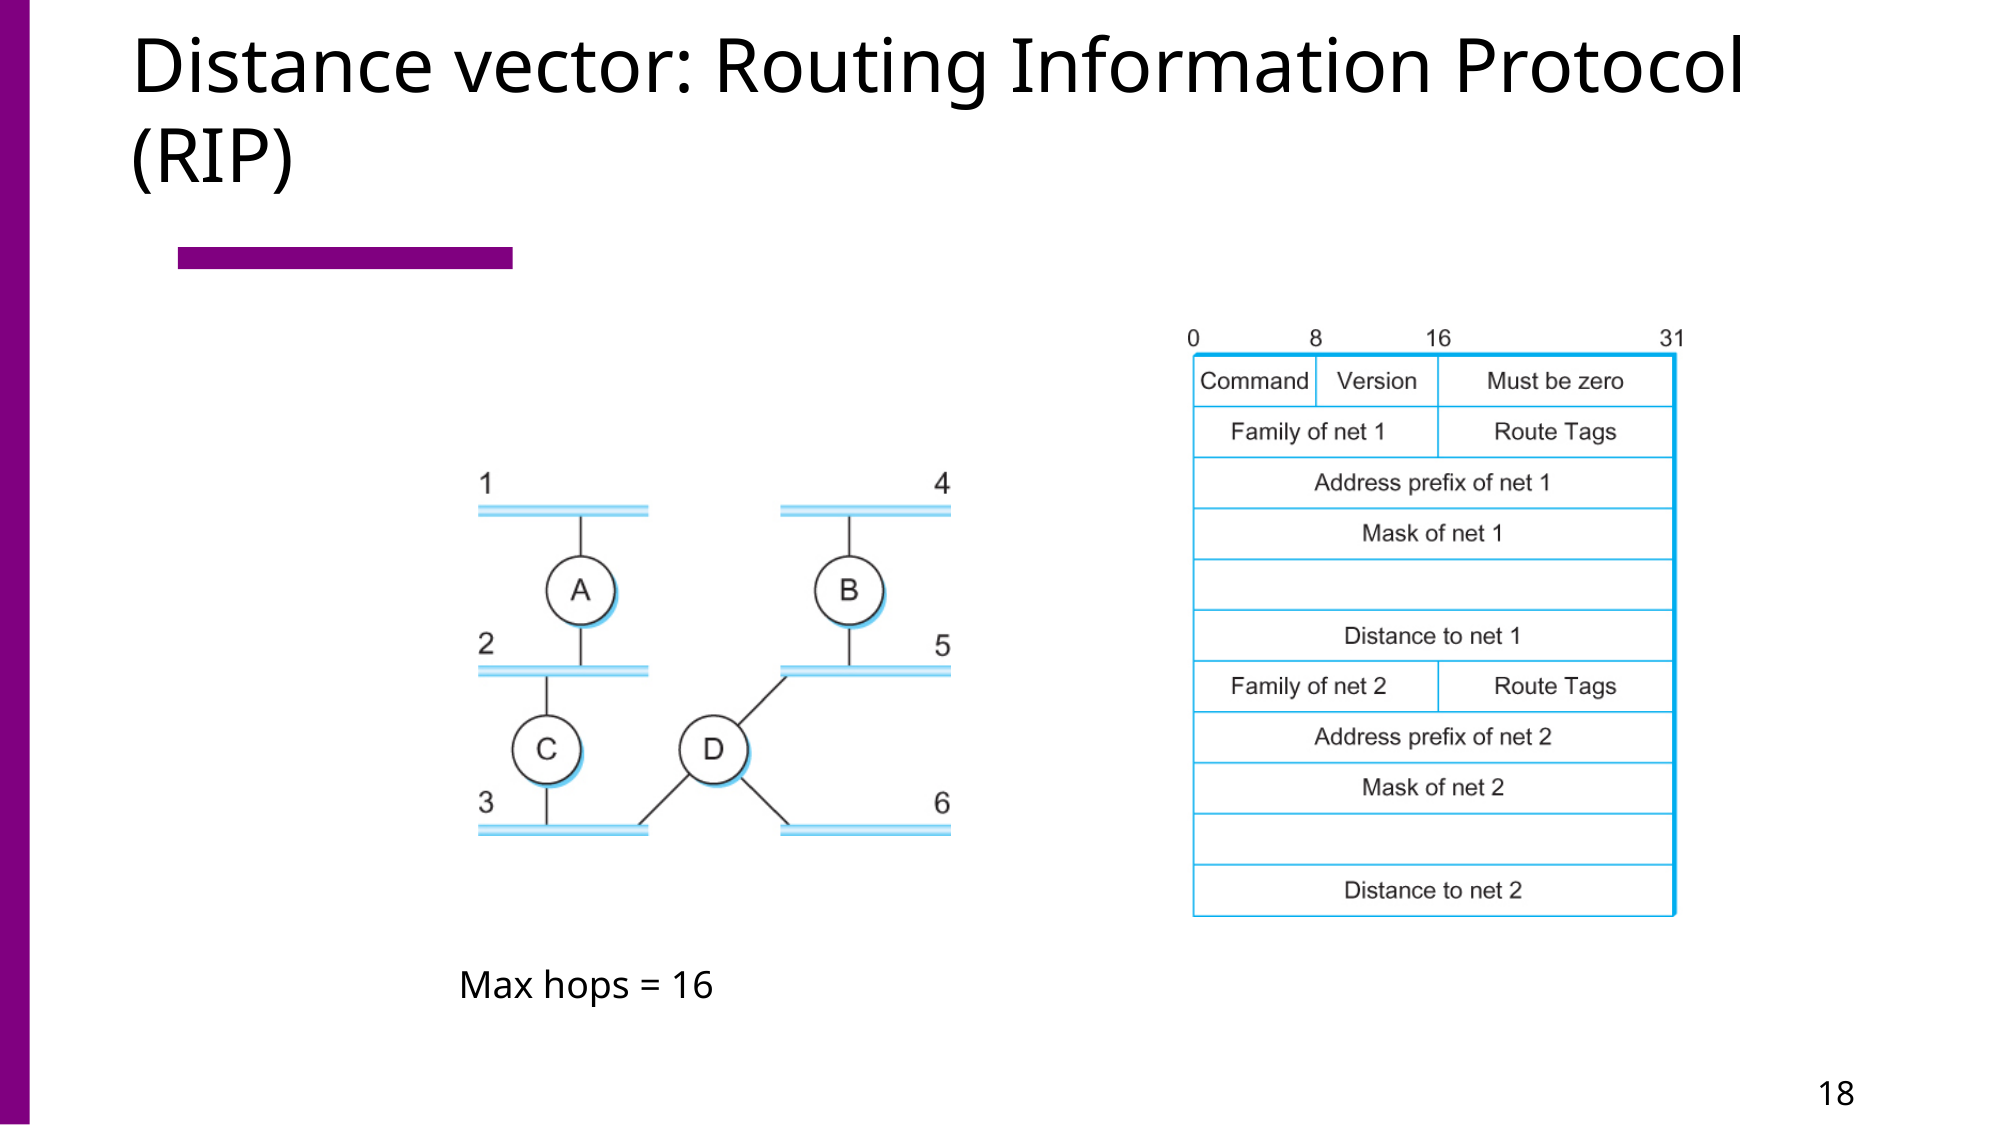

# Distance vector: Routing Information Protocol (RIP)
Max hops = 16